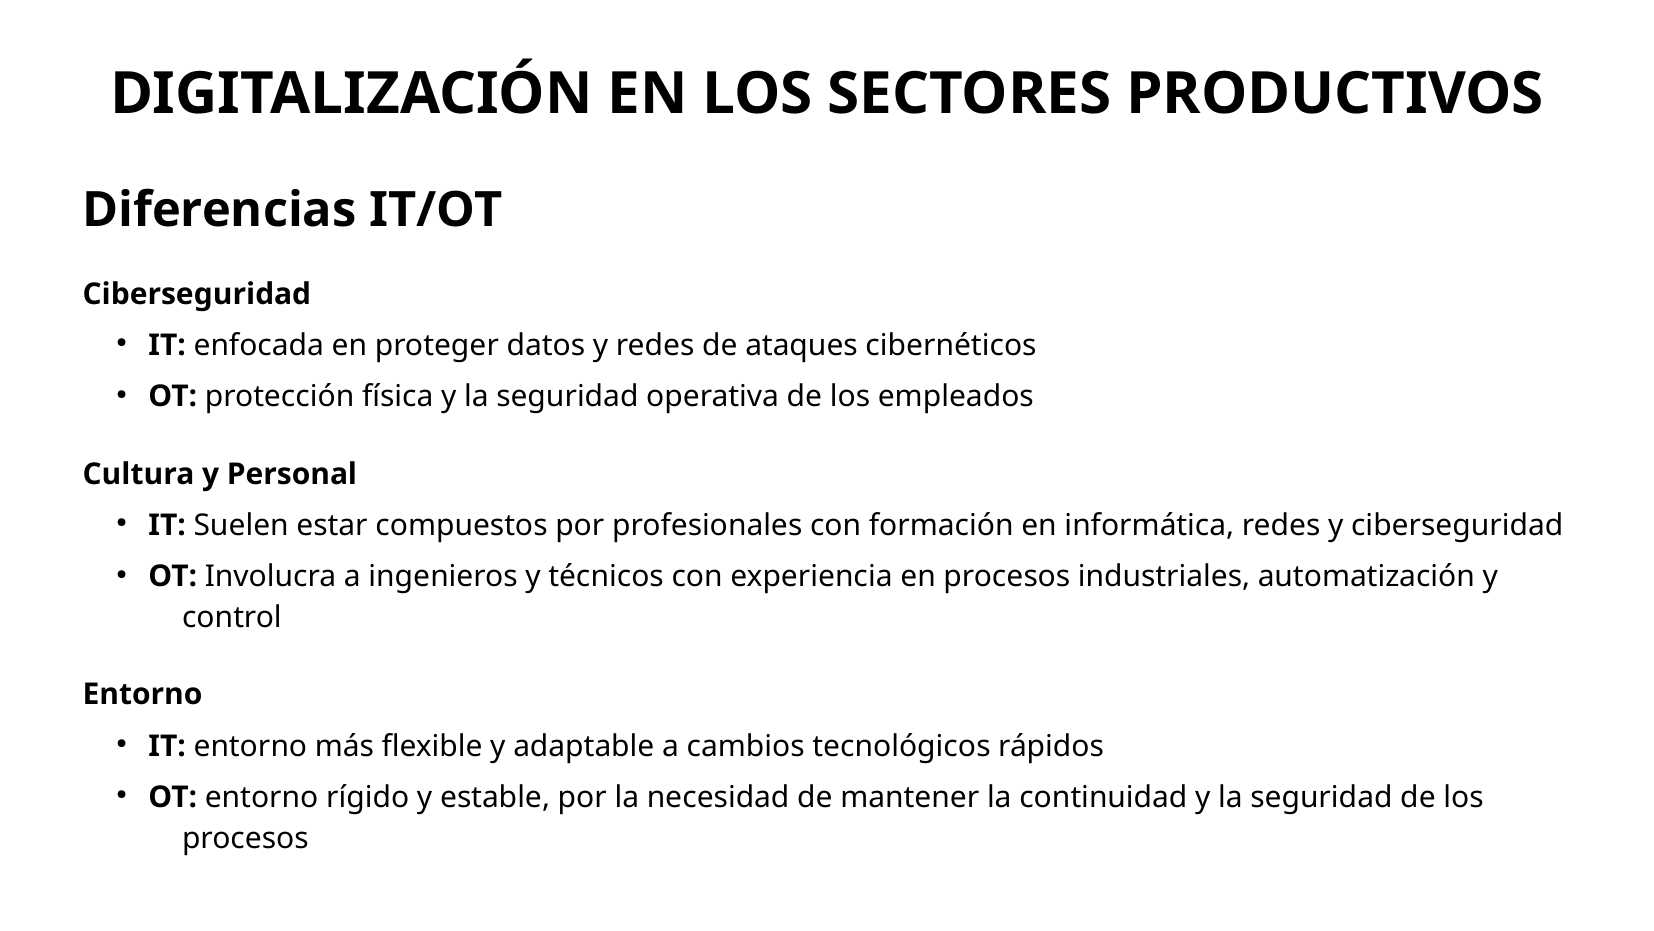

# DIGITALIZACIÓN EN LOS SECTORES PRODUCTIVOS
Diferencias IT/OT
Ciberseguridad
IT: enfocada en proteger datos y redes de ataques cibernéticos
OT: protección física y la seguridad operativa de los empleados
Cultura y Personal
IT: Suelen estar compuestos por profesionales con formación en informática, redes y ciberseguridad
OT: Involucra a ingenieros y técnicos con experiencia en procesos industriales, automatización y control
Entorno
IT: entorno más flexible y adaptable a cambios tecnológicos rápidos
OT: entorno rígido y estable, por la necesidad de mantener la continuidad y la seguridad de los procesos